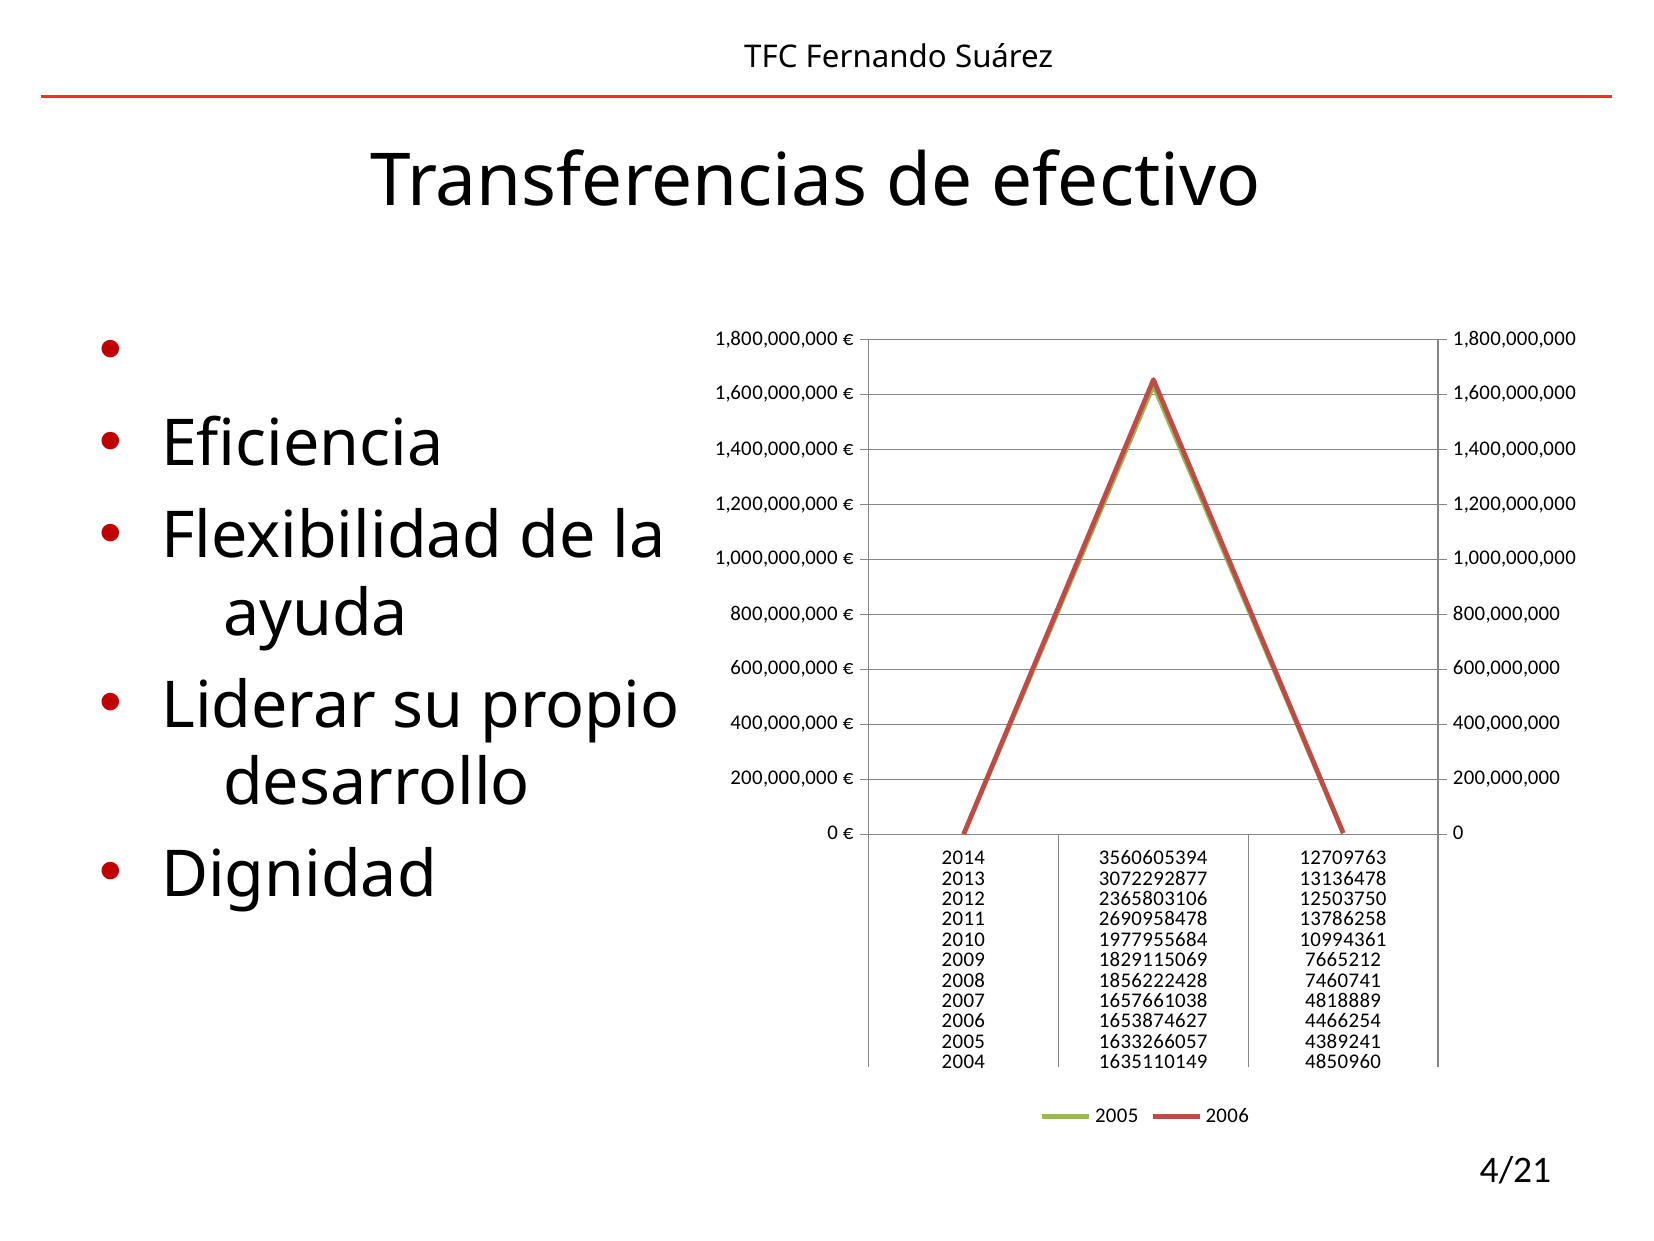

# Transferencias de efectivo
Eficiencia
Flexibilidad de la ayuda
Liderar su propio desarrollo
Dignidad
### Chart
| Category | Monto (millones) | Beneficiarios (millones) |
|---|---|---|
| 4850960 | 1635110149.0 | 4850960.0 |
| 4389241 | 1633266057.0 | 4389241.0 |
| 4466254 | 1653874627.0 | 4466254.0 |
| 4818889 | 1657661038.0 | 4818889.0 |
| 7460741 | 1856222428.0 | 7460741.0 |
| 7665212 | 1829115069.0 | 7665212.0 |
| 10994361 | 1977955684.0 | 10994361.0 |
| 13786258 | 2690958478.0 | 13786258.0 |
| 12503750 | 2365803106.0 | 12503750.0 |
| 13136478 | 3072292877.0 | 13136478.0 |
| 12709763 | 3560605394.0 | 12709763.0 |